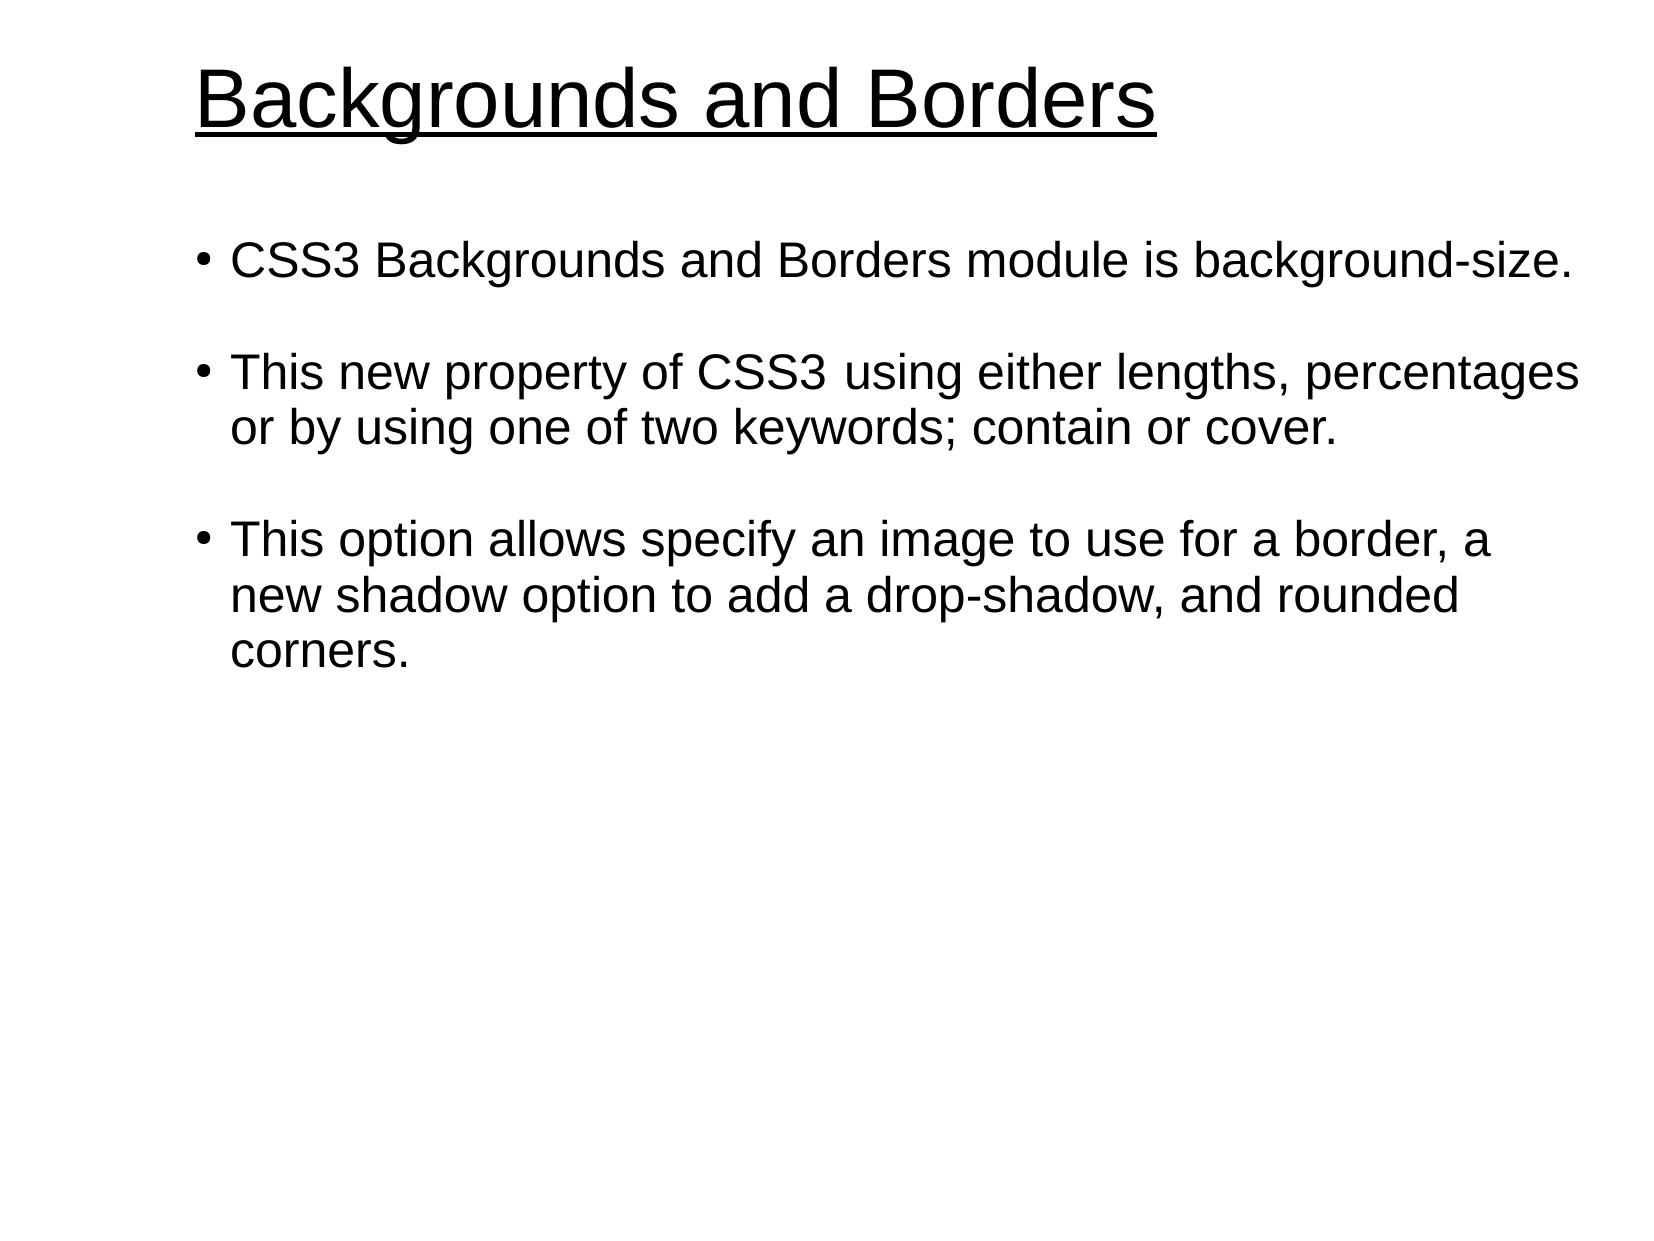

Backgrounds and Borders
CSS3 Backgrounds and Borders module is background-size.
This new property of CSS3	 using either lengths, percentages
or by using one of two keywords; contain or cover.
This option allows specify an image to use for a border, a
new shadow option to add a drop-shadow, and rounded
corners.